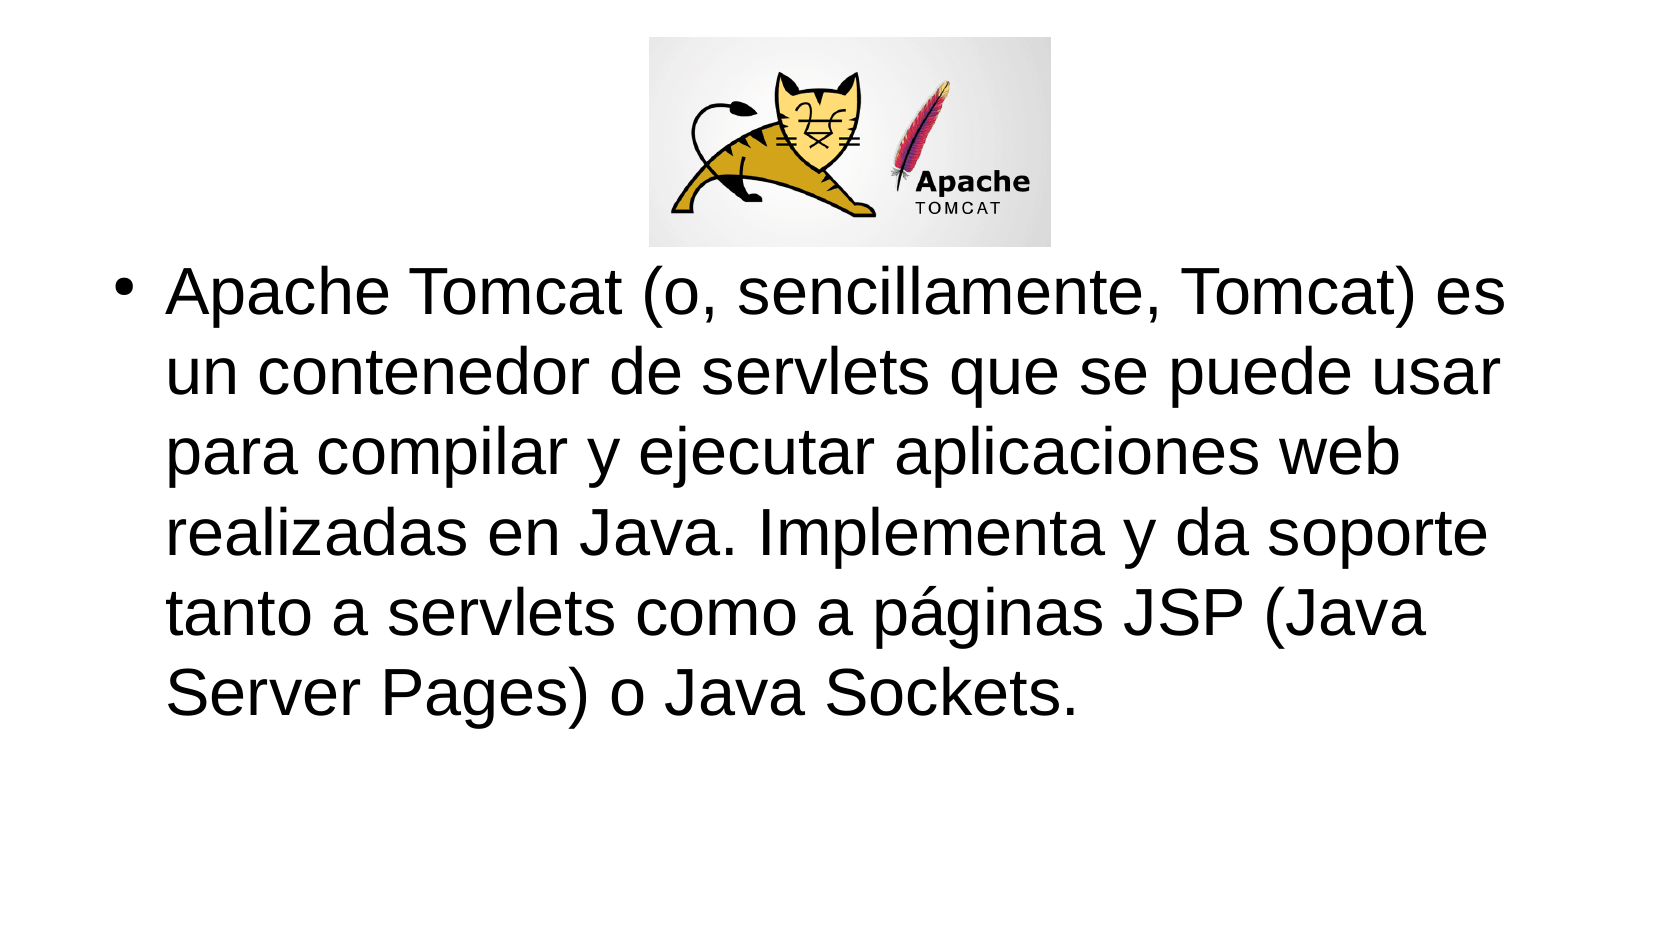

# Apache Tomcat (o, sencillamente, Tomcat) es un contenedor de servlets que se puede usar para compilar y ejecutar aplicaciones web realizadas en Java. Implementa y da soporte tanto a servlets como a páginas JSP (Java Server Pages) o Java Sockets.